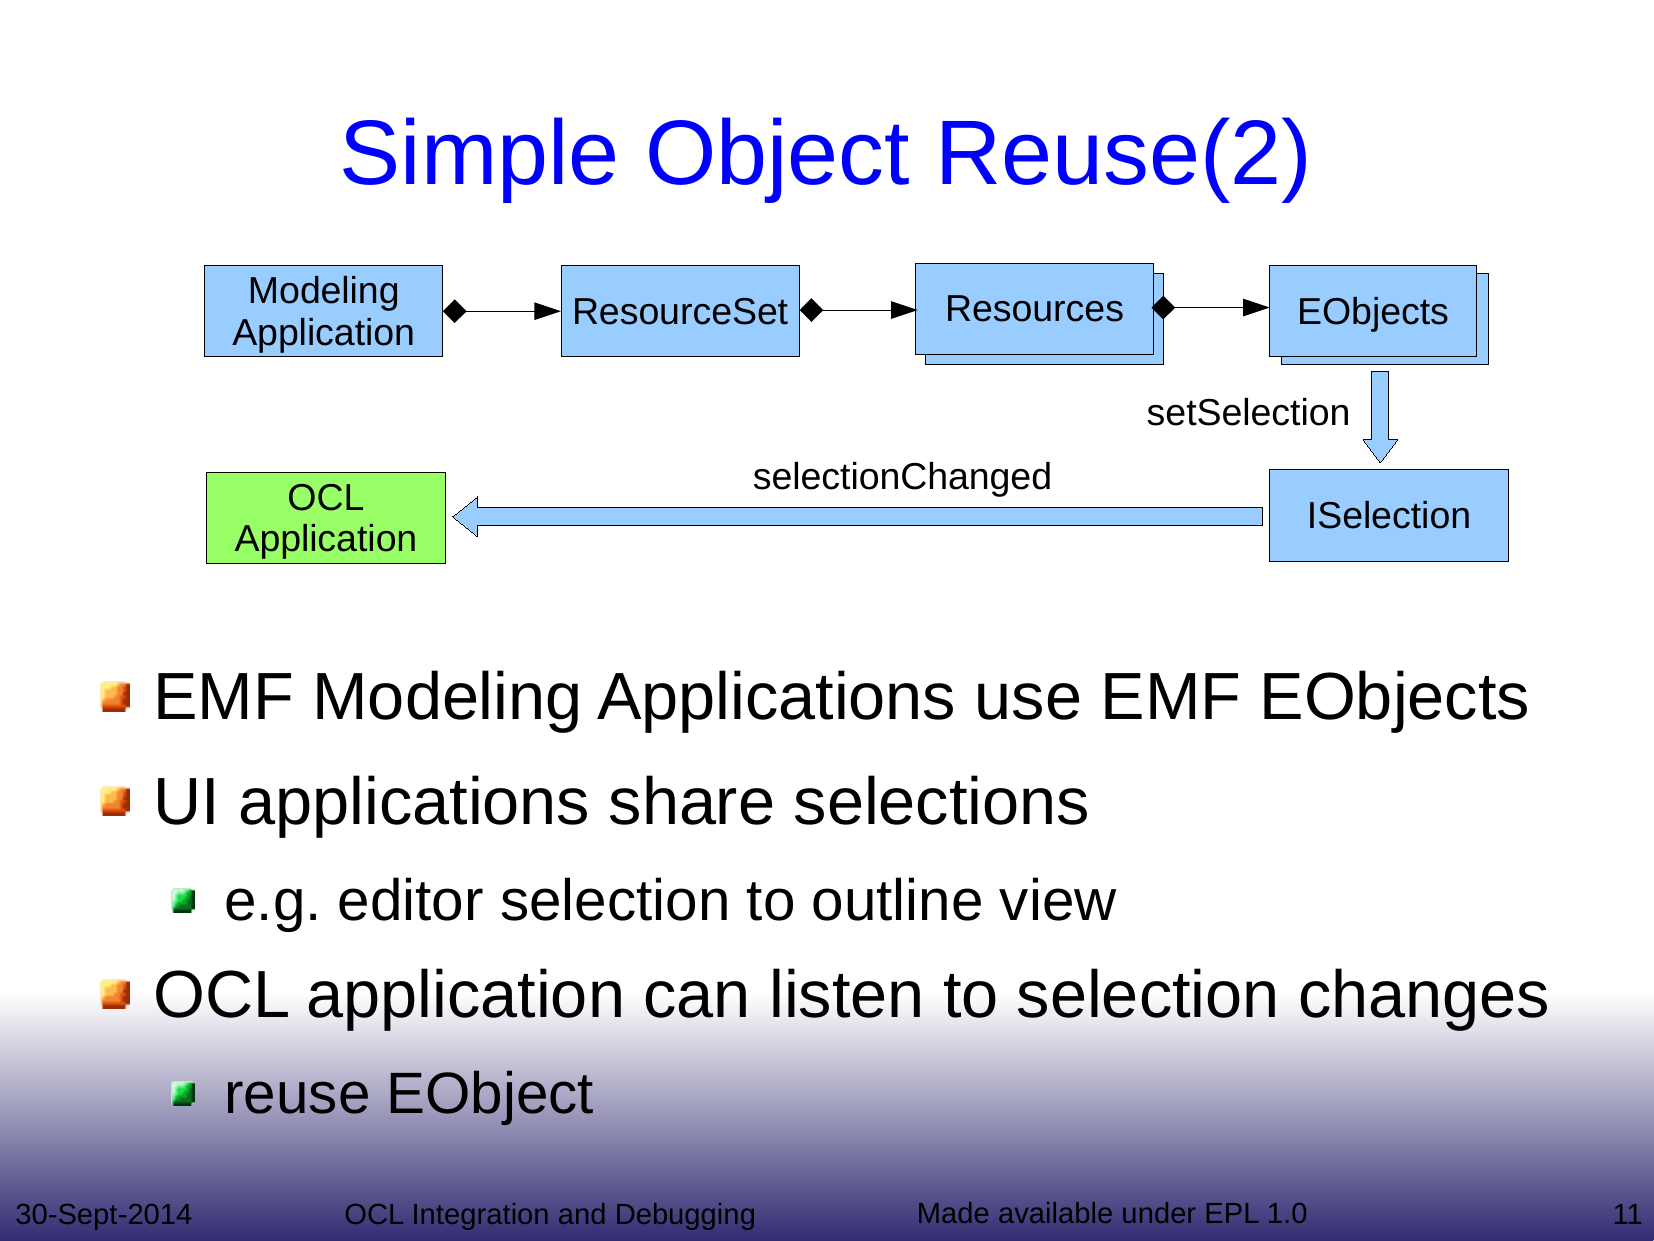

# Simple Object Reuse(2)
Resources
Modeling
Application
ResourceSet
EObjects
Resources
EObjects
setSelection
selectionChanged
ISelection
OCL
Application
EMF Modeling Applications use EMF EObjects
UI applications share selections
e.g. editor selection to outline view
OCL application can listen to selection changes
reuse EObject
30-Sept-2014
OCL Integration and Debugging
11